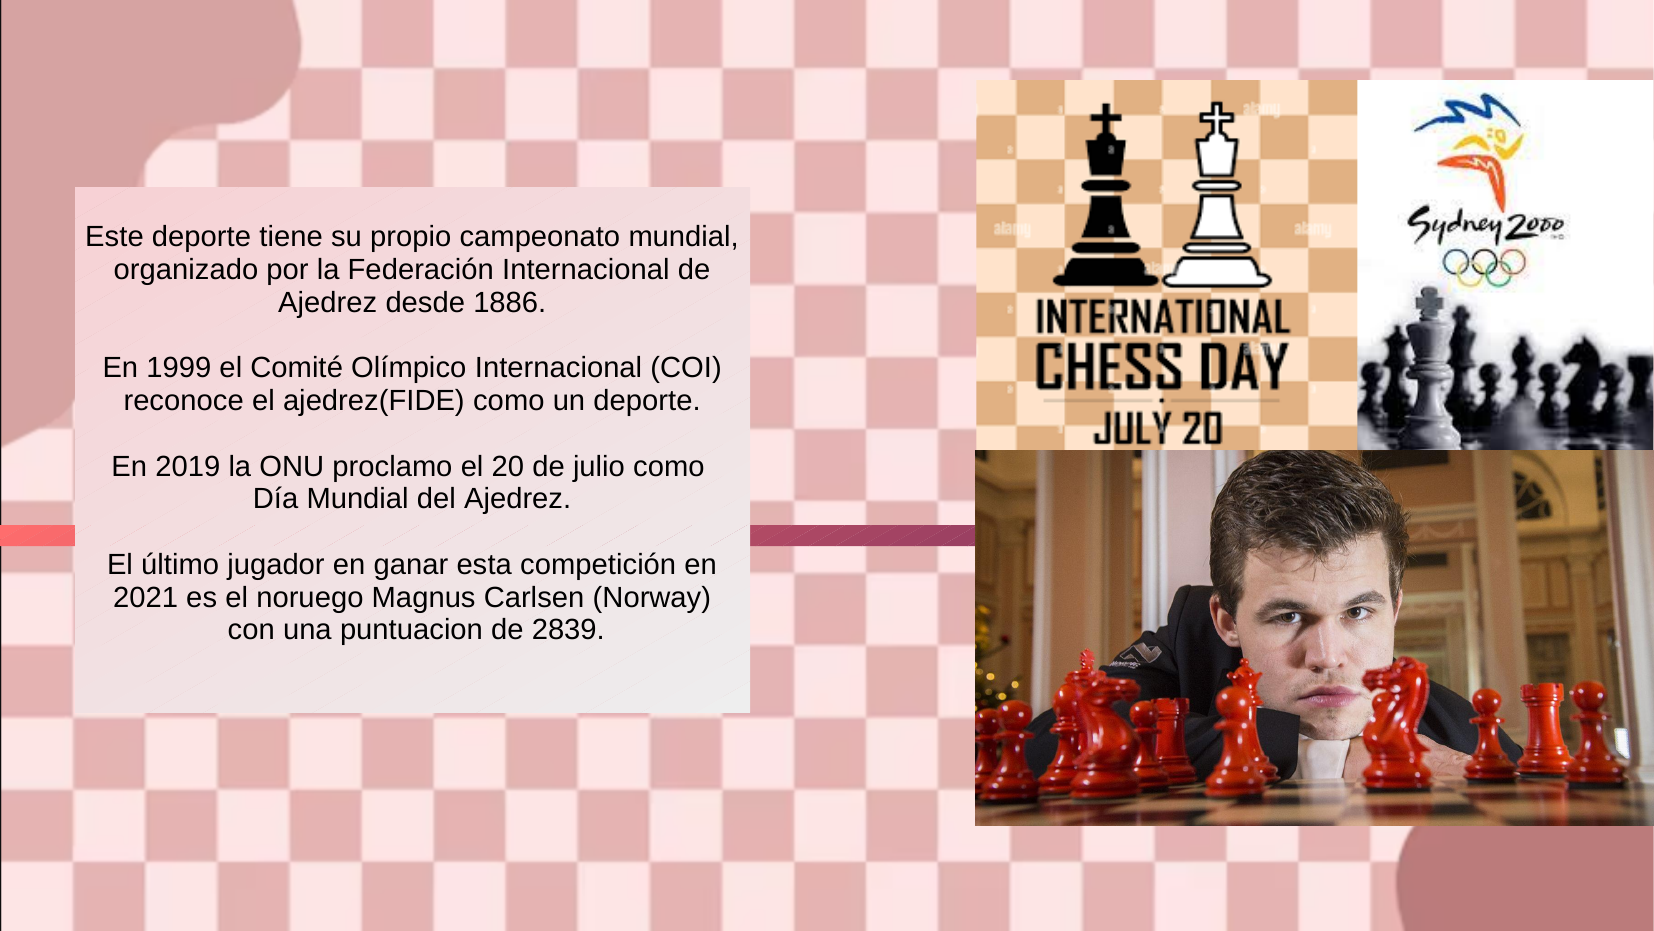

Este deporte tiene su propio campeonato mundial, organizado por la Federación Internacional de Ajedrez desde 1886.
En 1999 el Comité Olímpico Internacional (COI) reconoce el ajedrez(FIDE) como un deporte.
En 2019 la ONU proclamo el 20 de julio como
Día Mundial del Ajedrez.
El último jugador en ganar esta competición en 2021 es el noruego Magnus Carlsen (Norway)
 con una puntuacion de 2839.